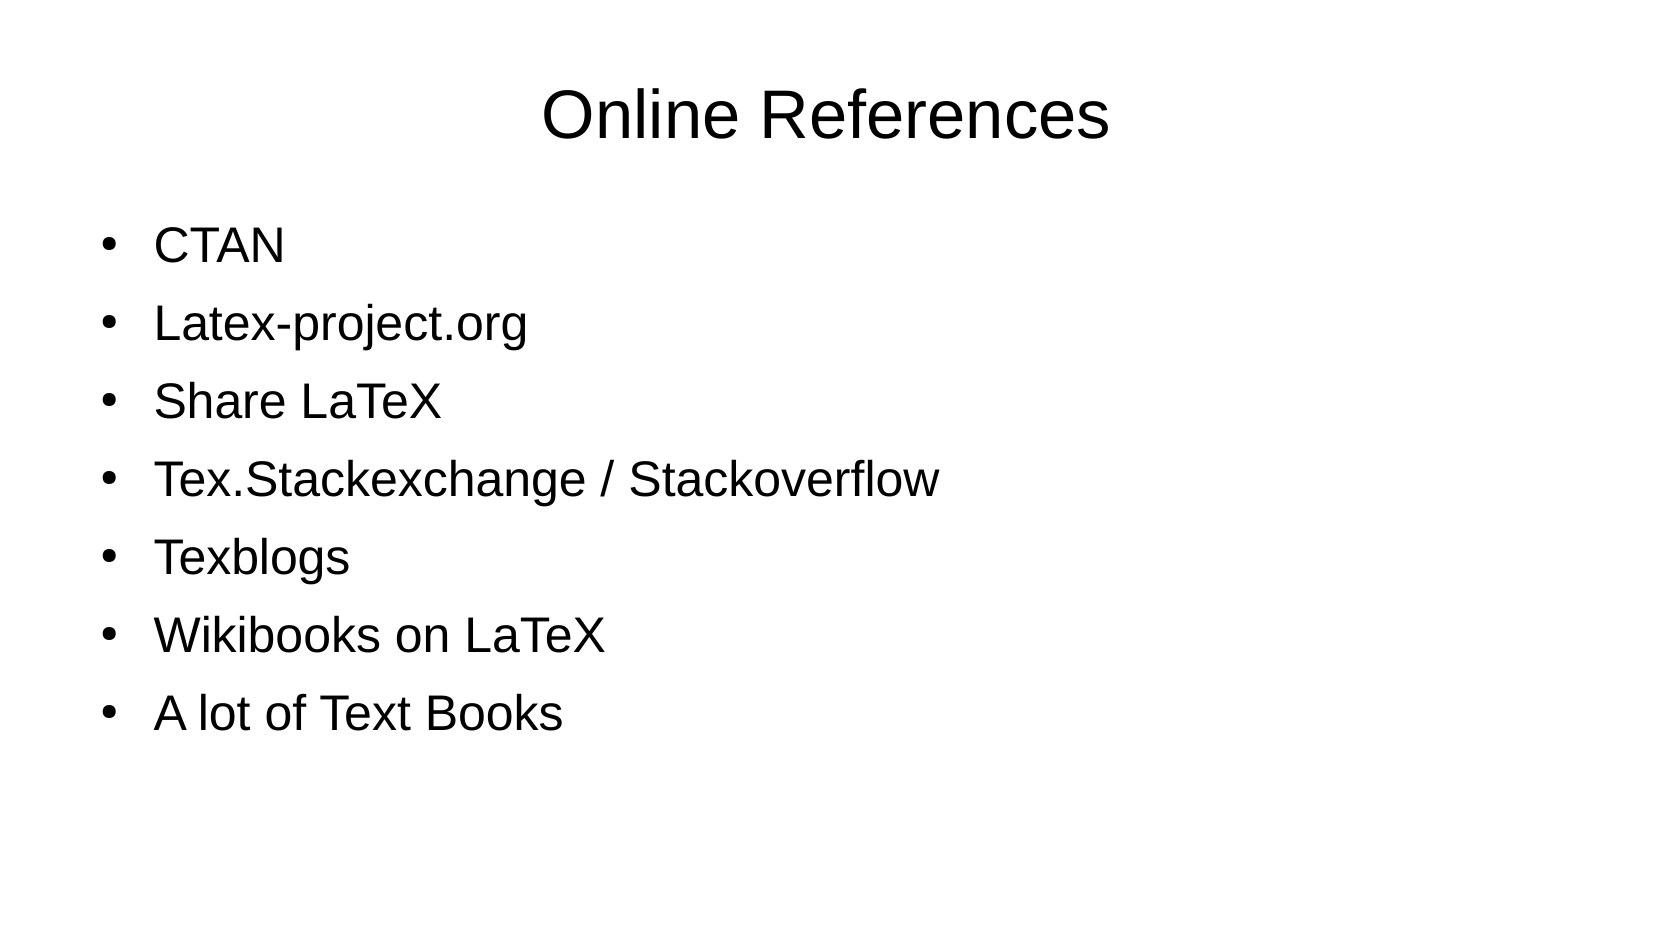

# Online References
CTAN
Latex-project.org
Share LaTeX
Tex.Stackexchange / Stackoverflow
Texblogs
Wikibooks on LaTeX
A lot of Text Books